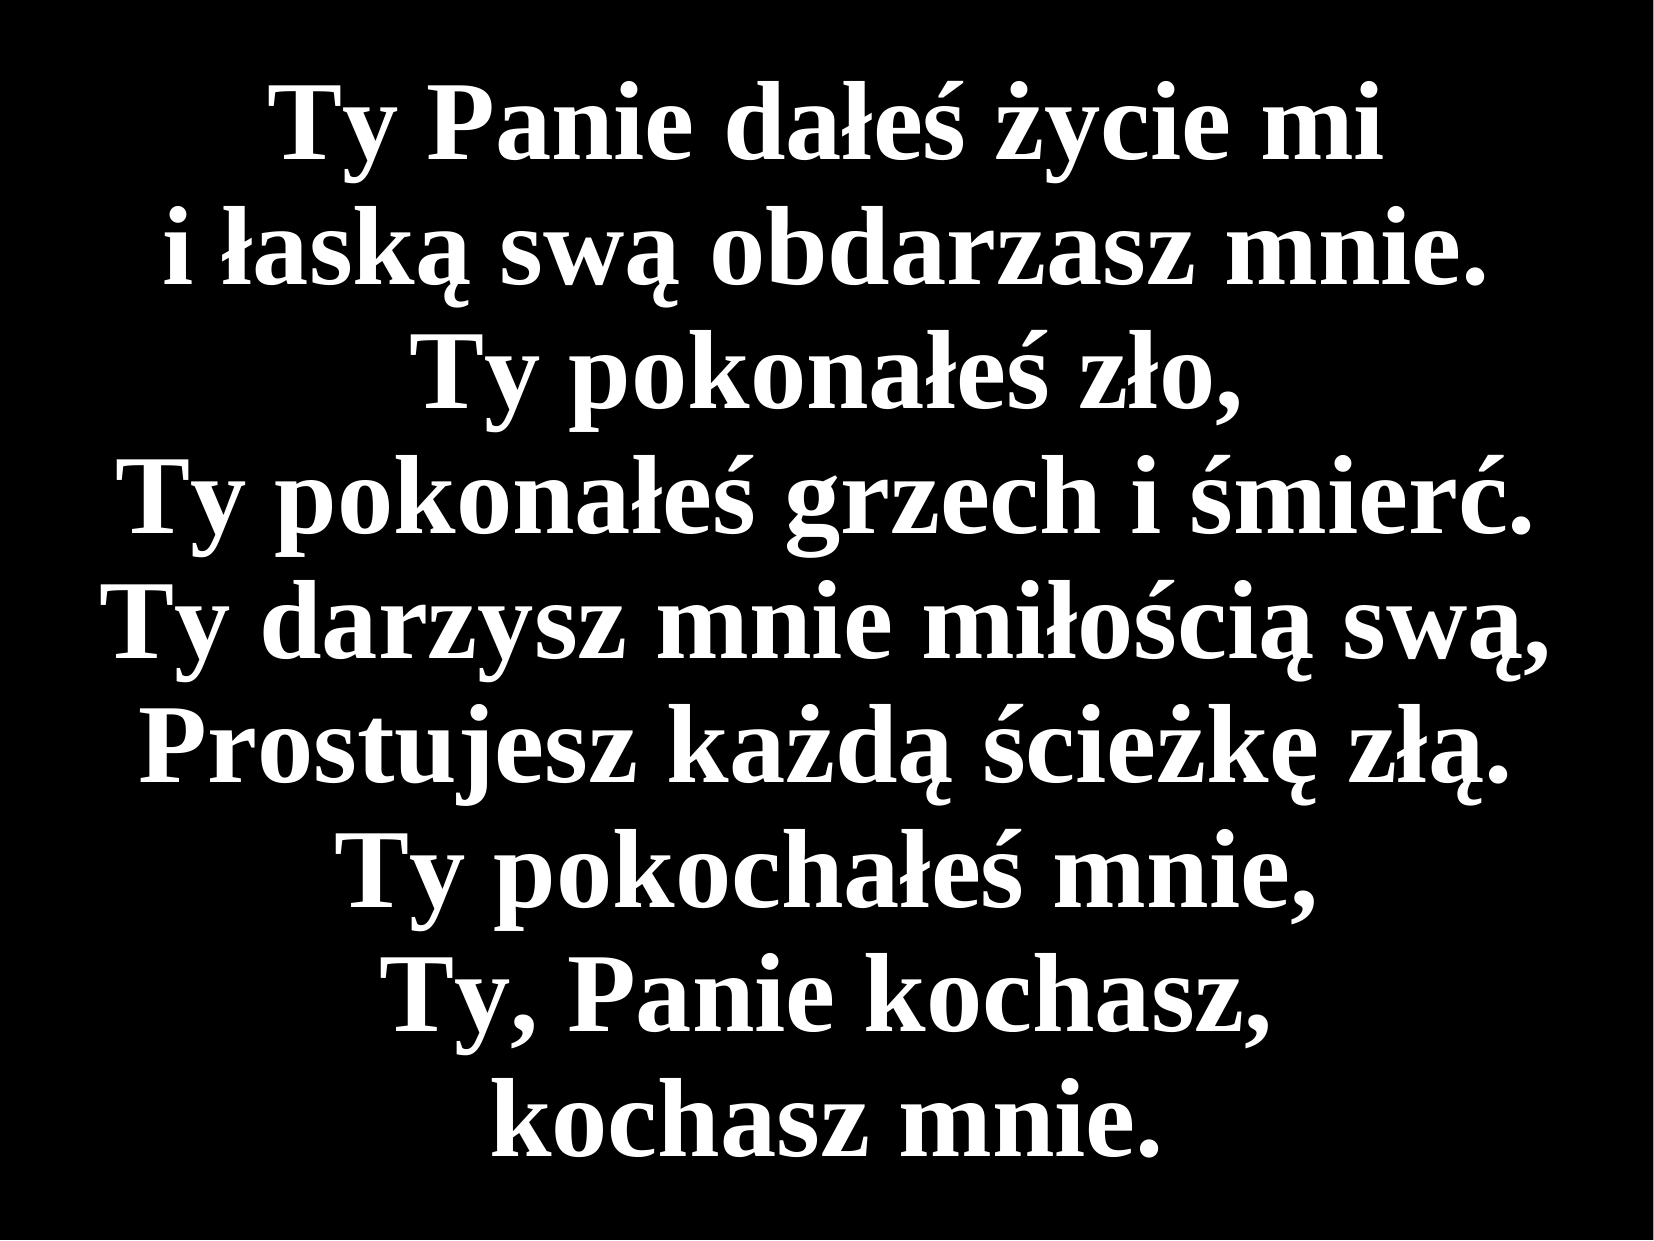

# Ty Panie dałeś życie mi i łaską swą obdarzasz mnie. Ty pokonałeś zło, Ty pokonałeś grzech i śmierć. Ty darzysz mnie miłością swą, Prostujesz każdą ścieżkę złą. Ty pokochałeś mnie, Ty, Panie kochasz, kochasz mnie.